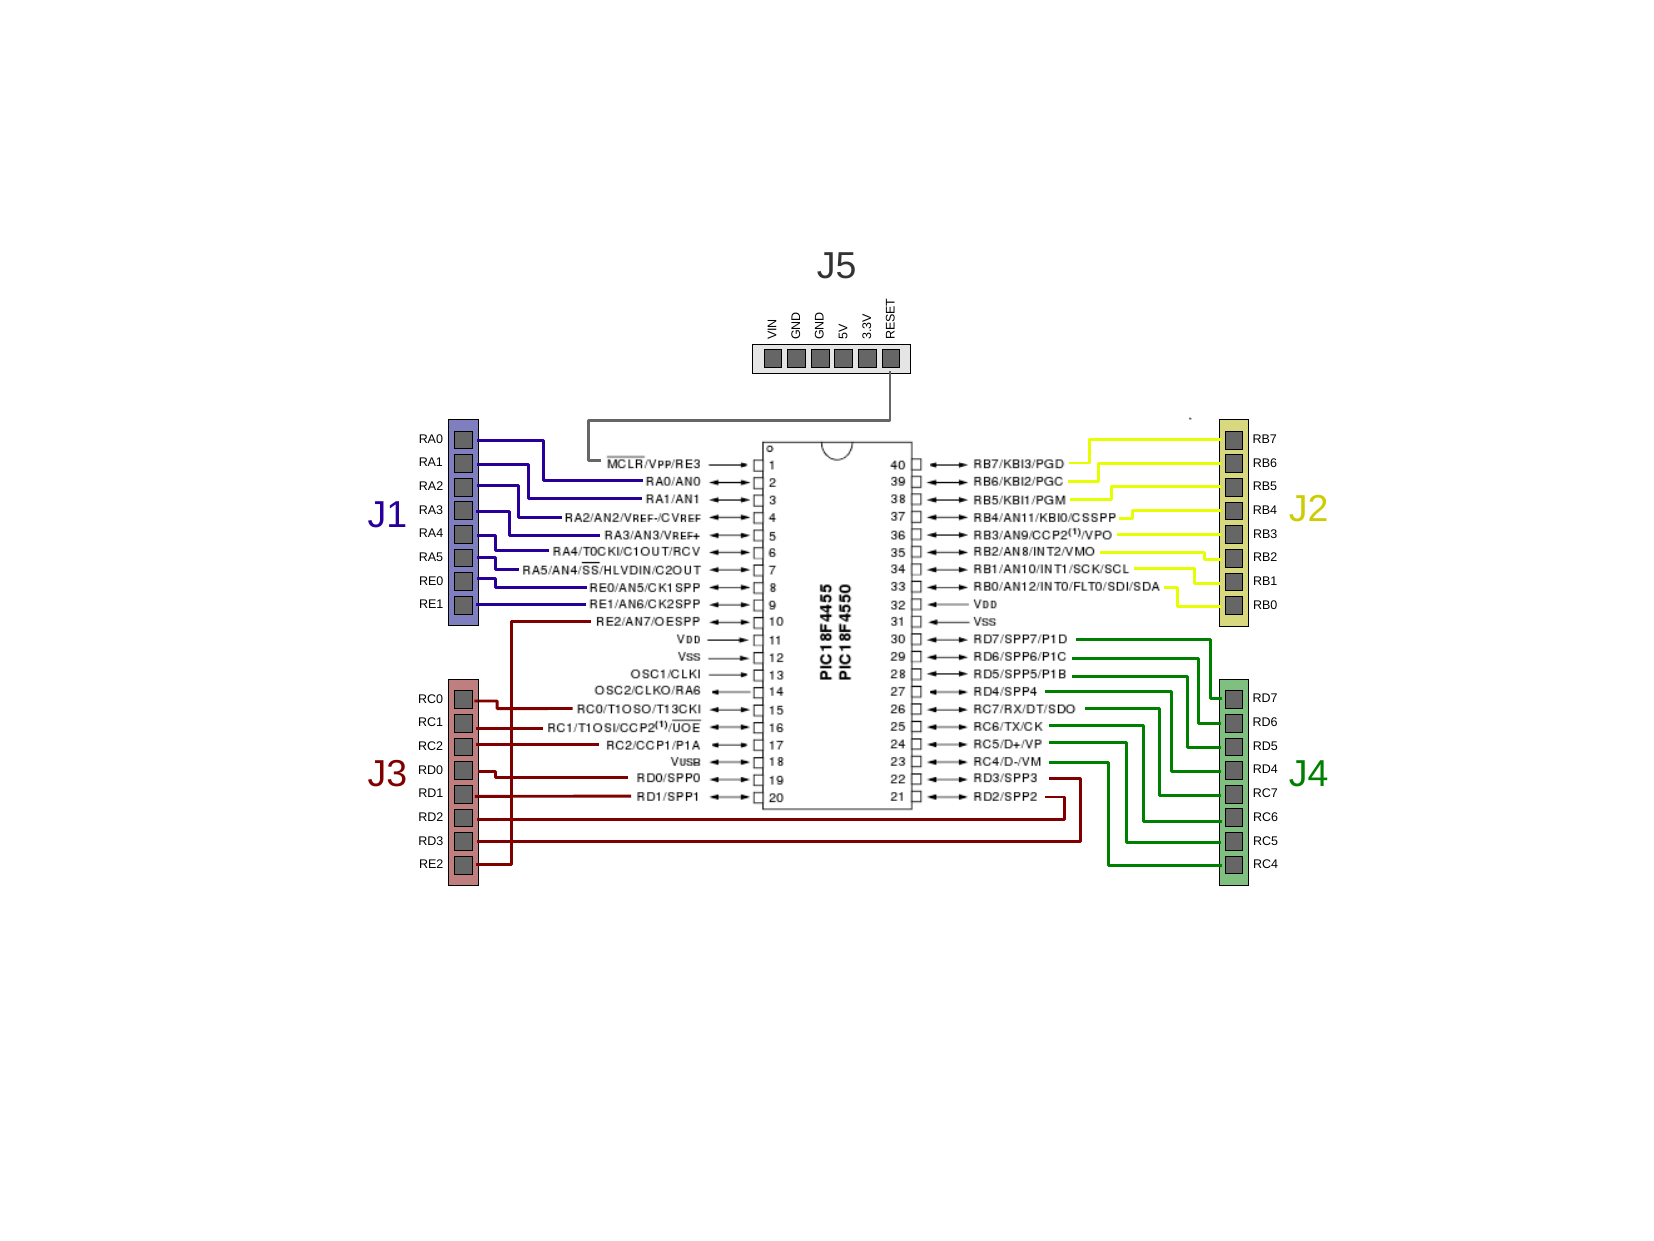

J5
RESET
GND
GND
3.3V
5V
VIN
RA0
RA1
RA2
RA3
RA4
RA5
RE0
RE1
RB7
RB6
RB5
RB4
RB3
RB2
RB1
RB0
J2
J1
RD7
RD6
RD5
RD4
RC7
RC6
RC5
RC4
RC0
RC1
RC2
RD0
RD1
RD2
RD3
RE2
J4
J3